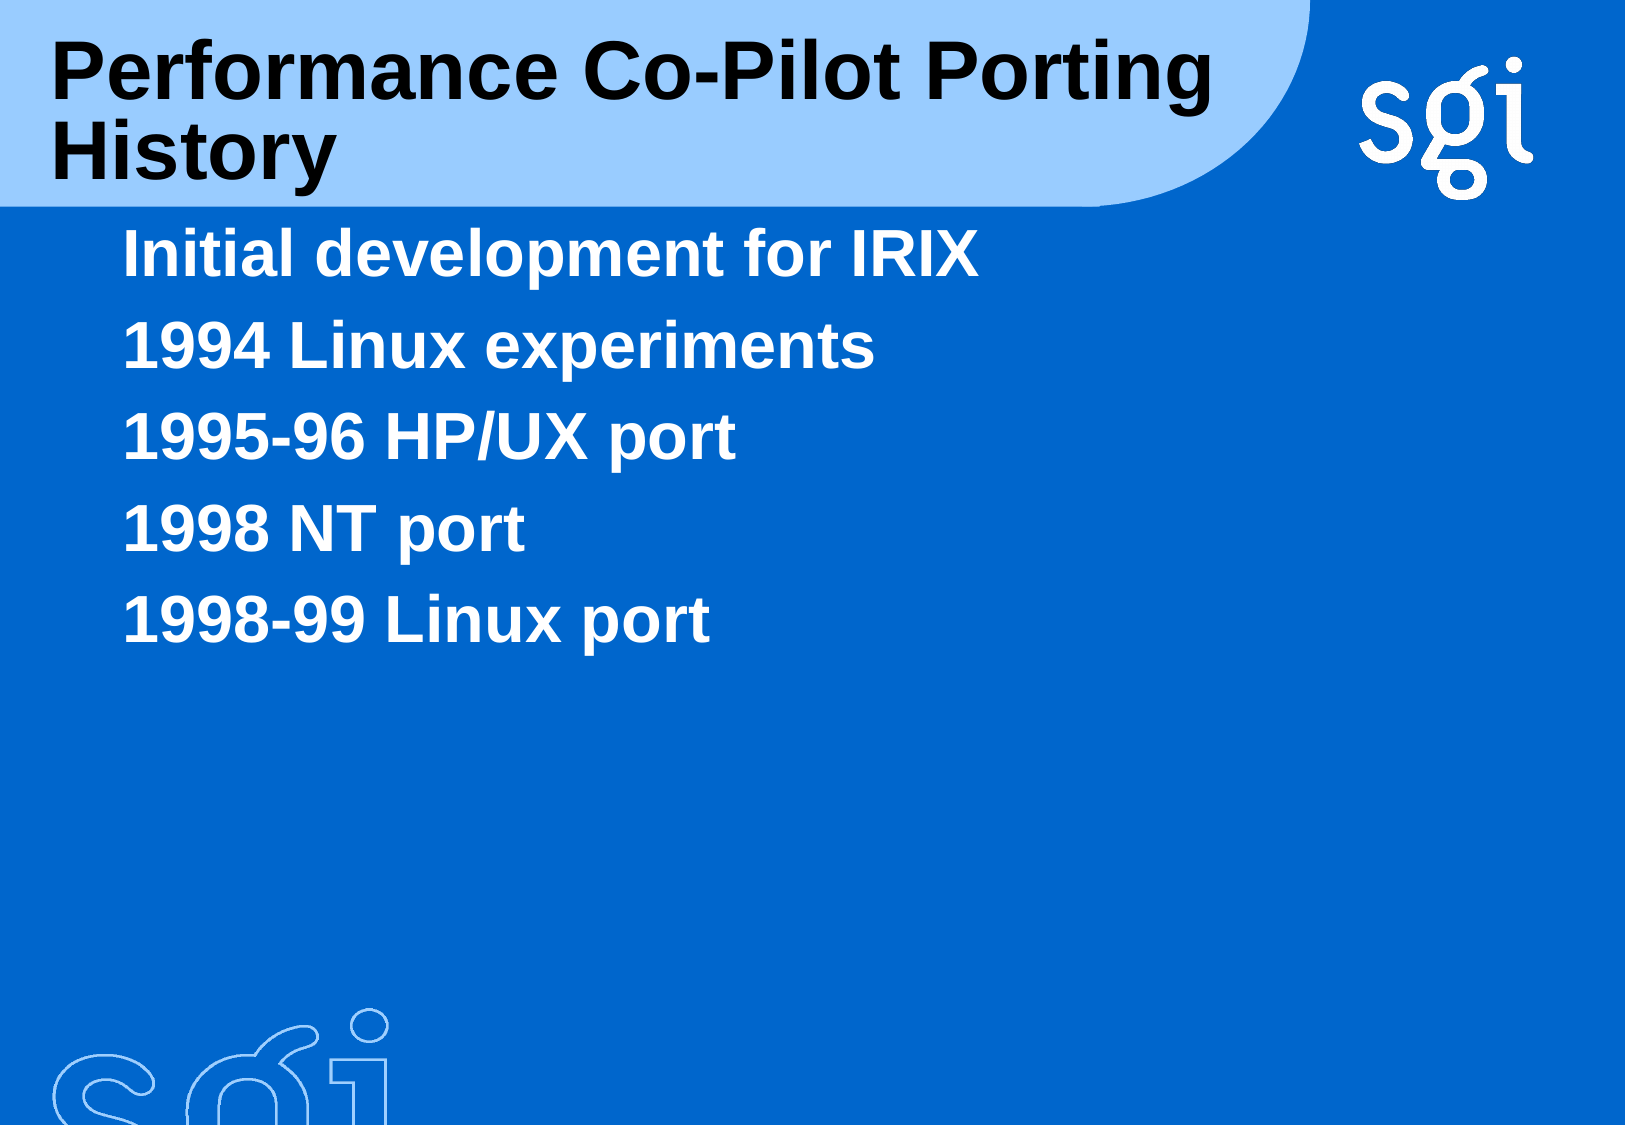

# Performance Co-Pilot Porting History
Initial development for IRIX
1994 Linux experiments
1995-96 HP/UX port
1998 NT port
1998-99 Linux port